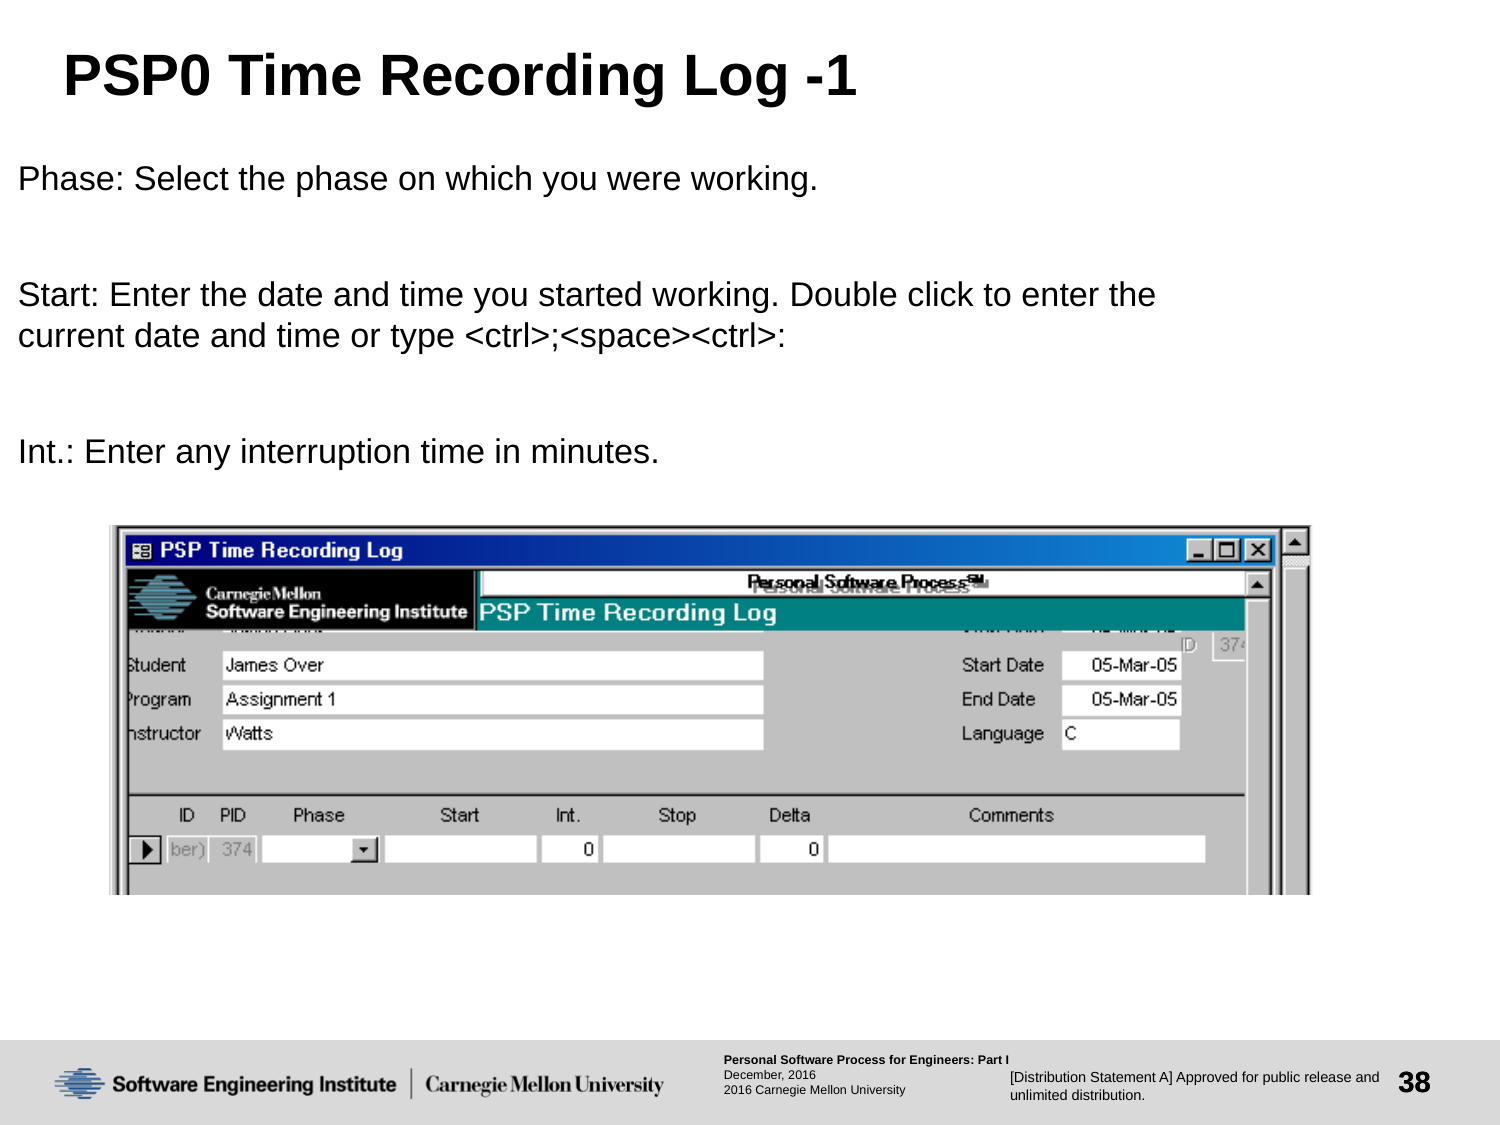

# PSP0 Time Recording Log -1
Phase: Select the phase on which you were working.
Start: Enter the date and time you started working. Double click to enter the current date and time or type <ctrl>;<space><ctrl>:
Int.: Enter any interruption time in minutes.